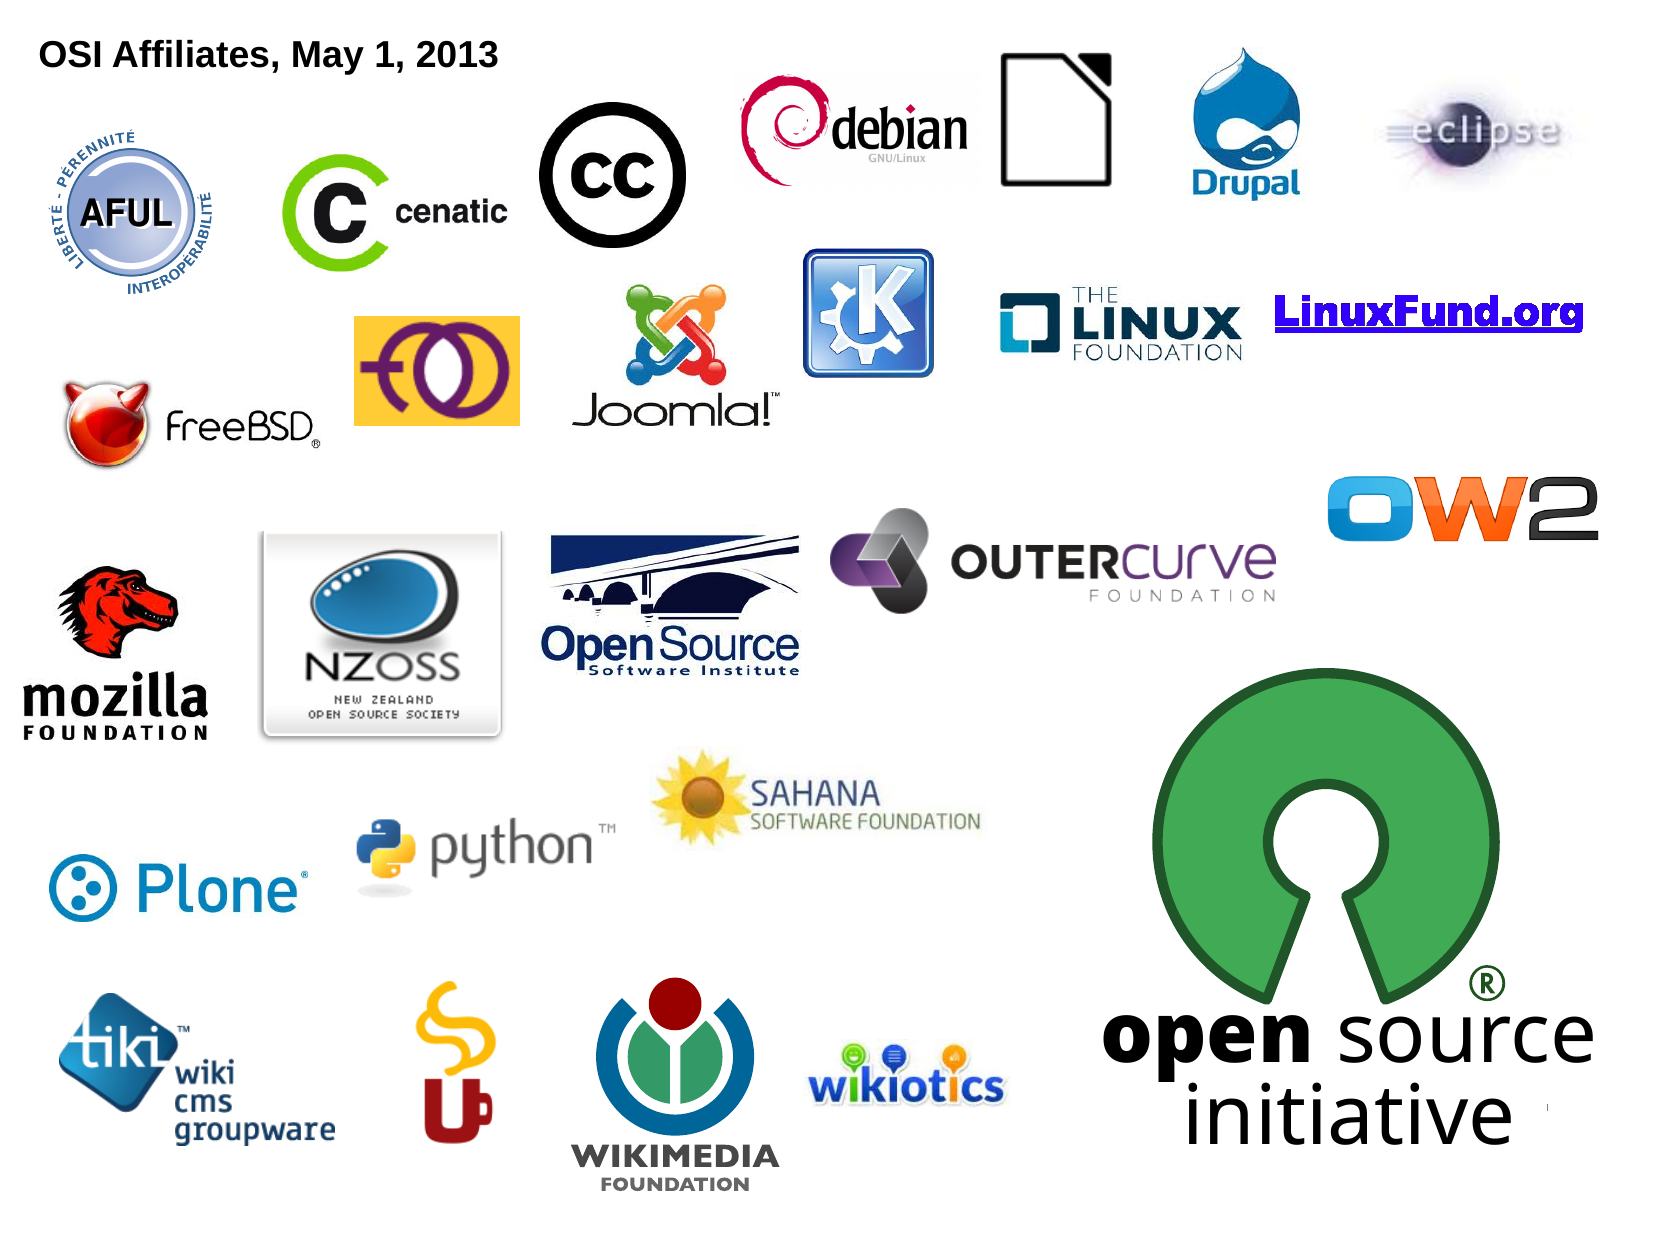

OSI Affiliates, May 1, 2013
open source
initiative